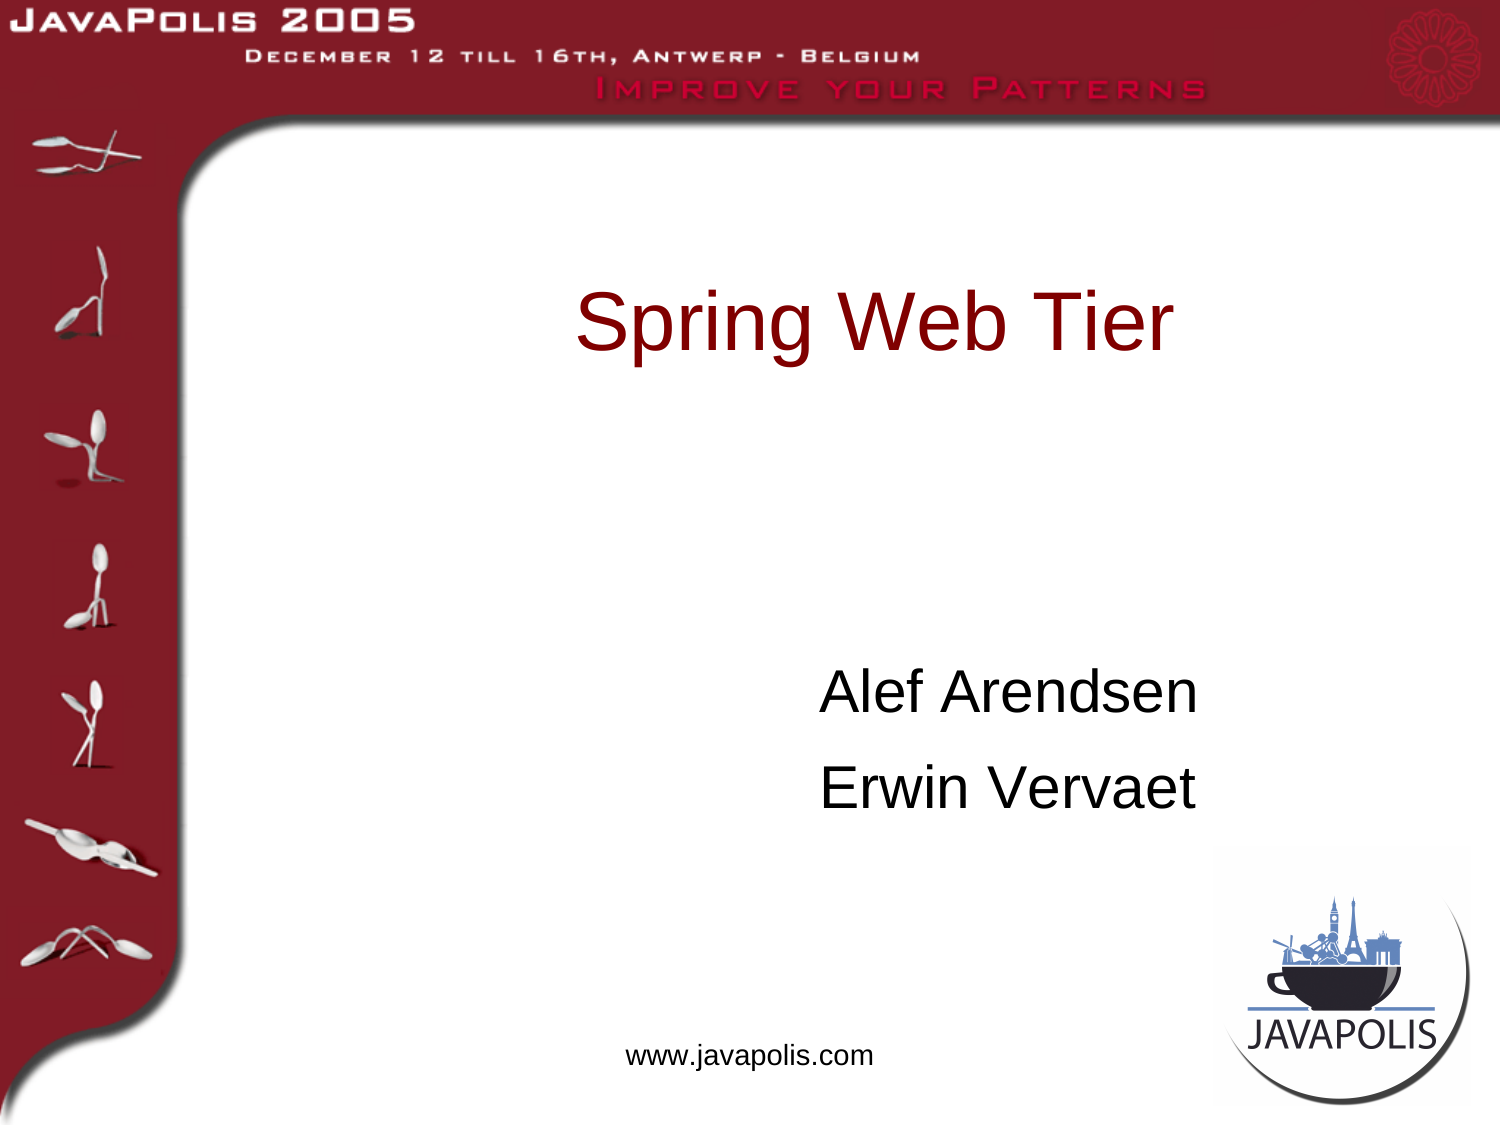

Spring Web Tier
Alef Arendsen
Erwin Vervaet